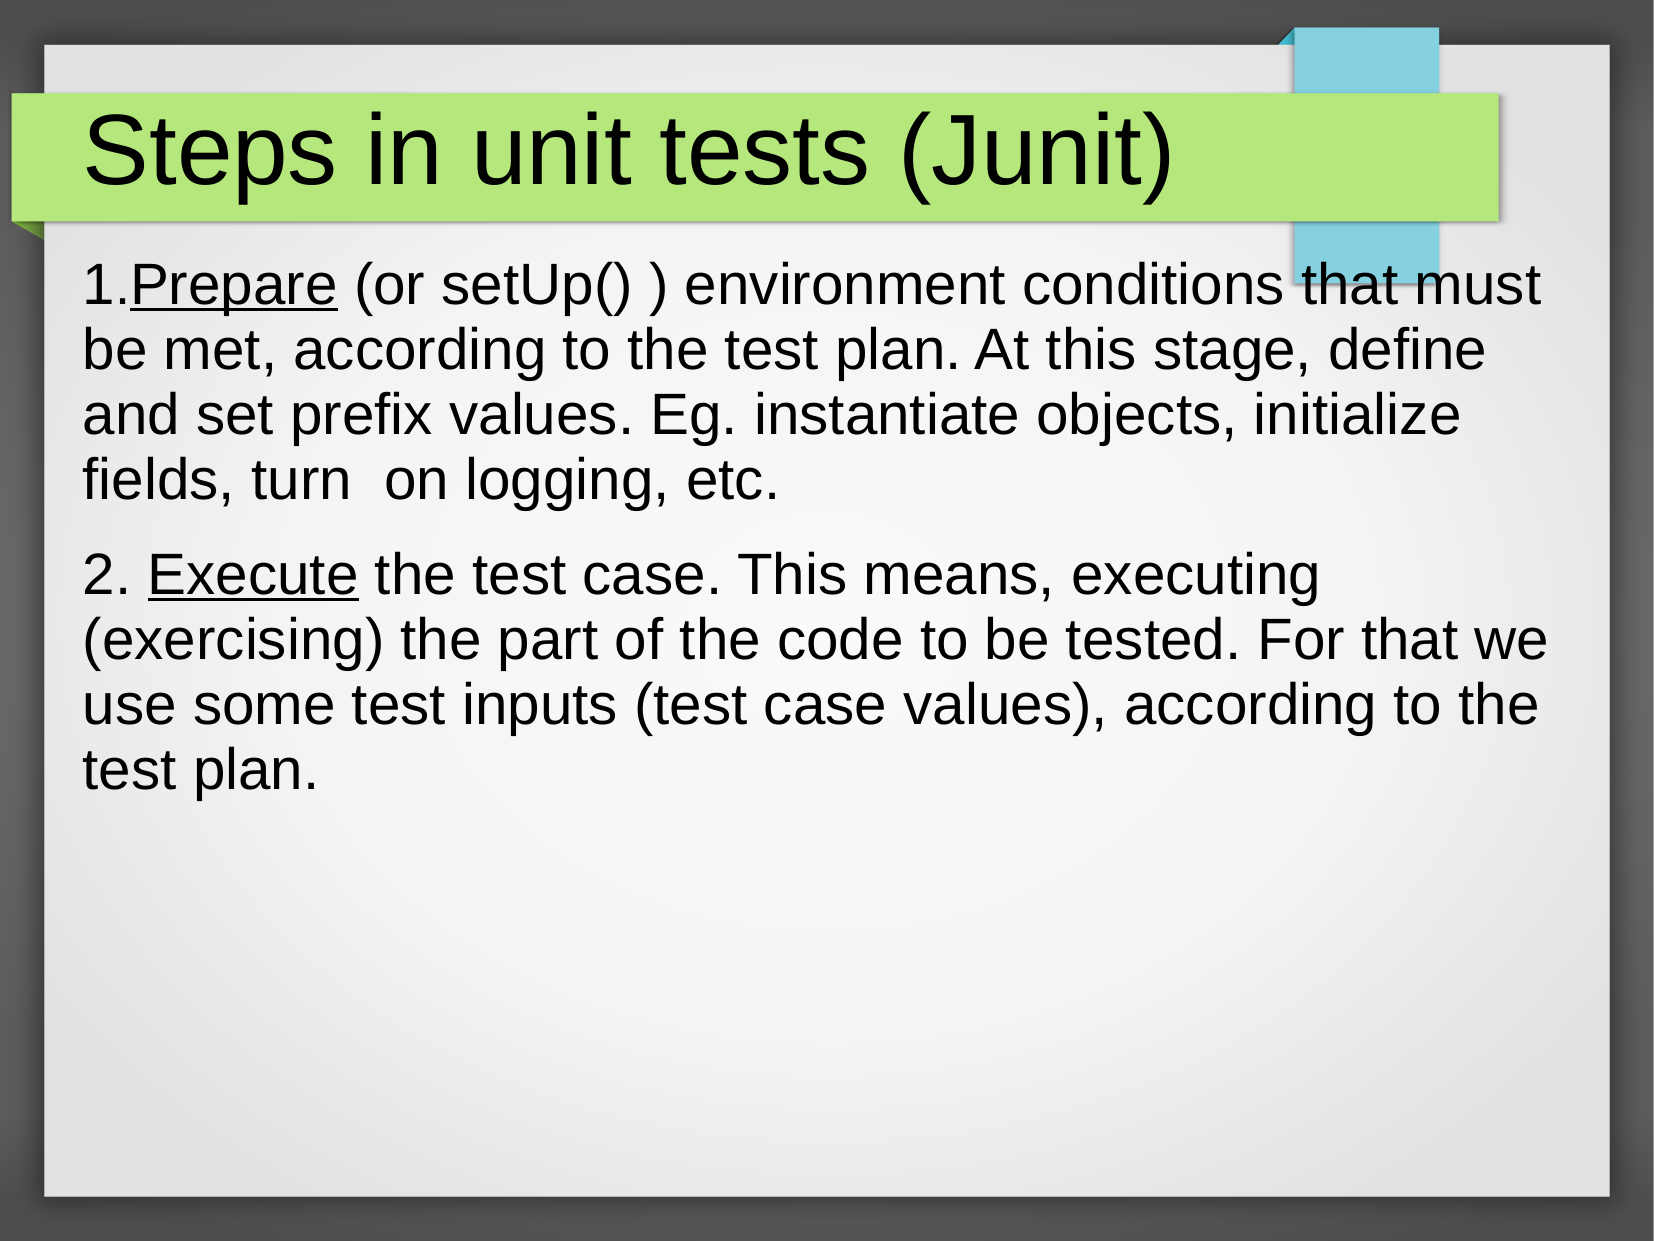

# Steps in unit tests (Junit)
1.Prepare (or setUp() ) environment conditions that must be met, according to the test plan. At this stage, define and set prefix values. Eg. instantiate objects, initialize fields, turn on logging, etc.
2. Execute the test case. This means, executing (exercising) the part of the code to be tested. For that we use some test inputs (test case values), according to the test plan.